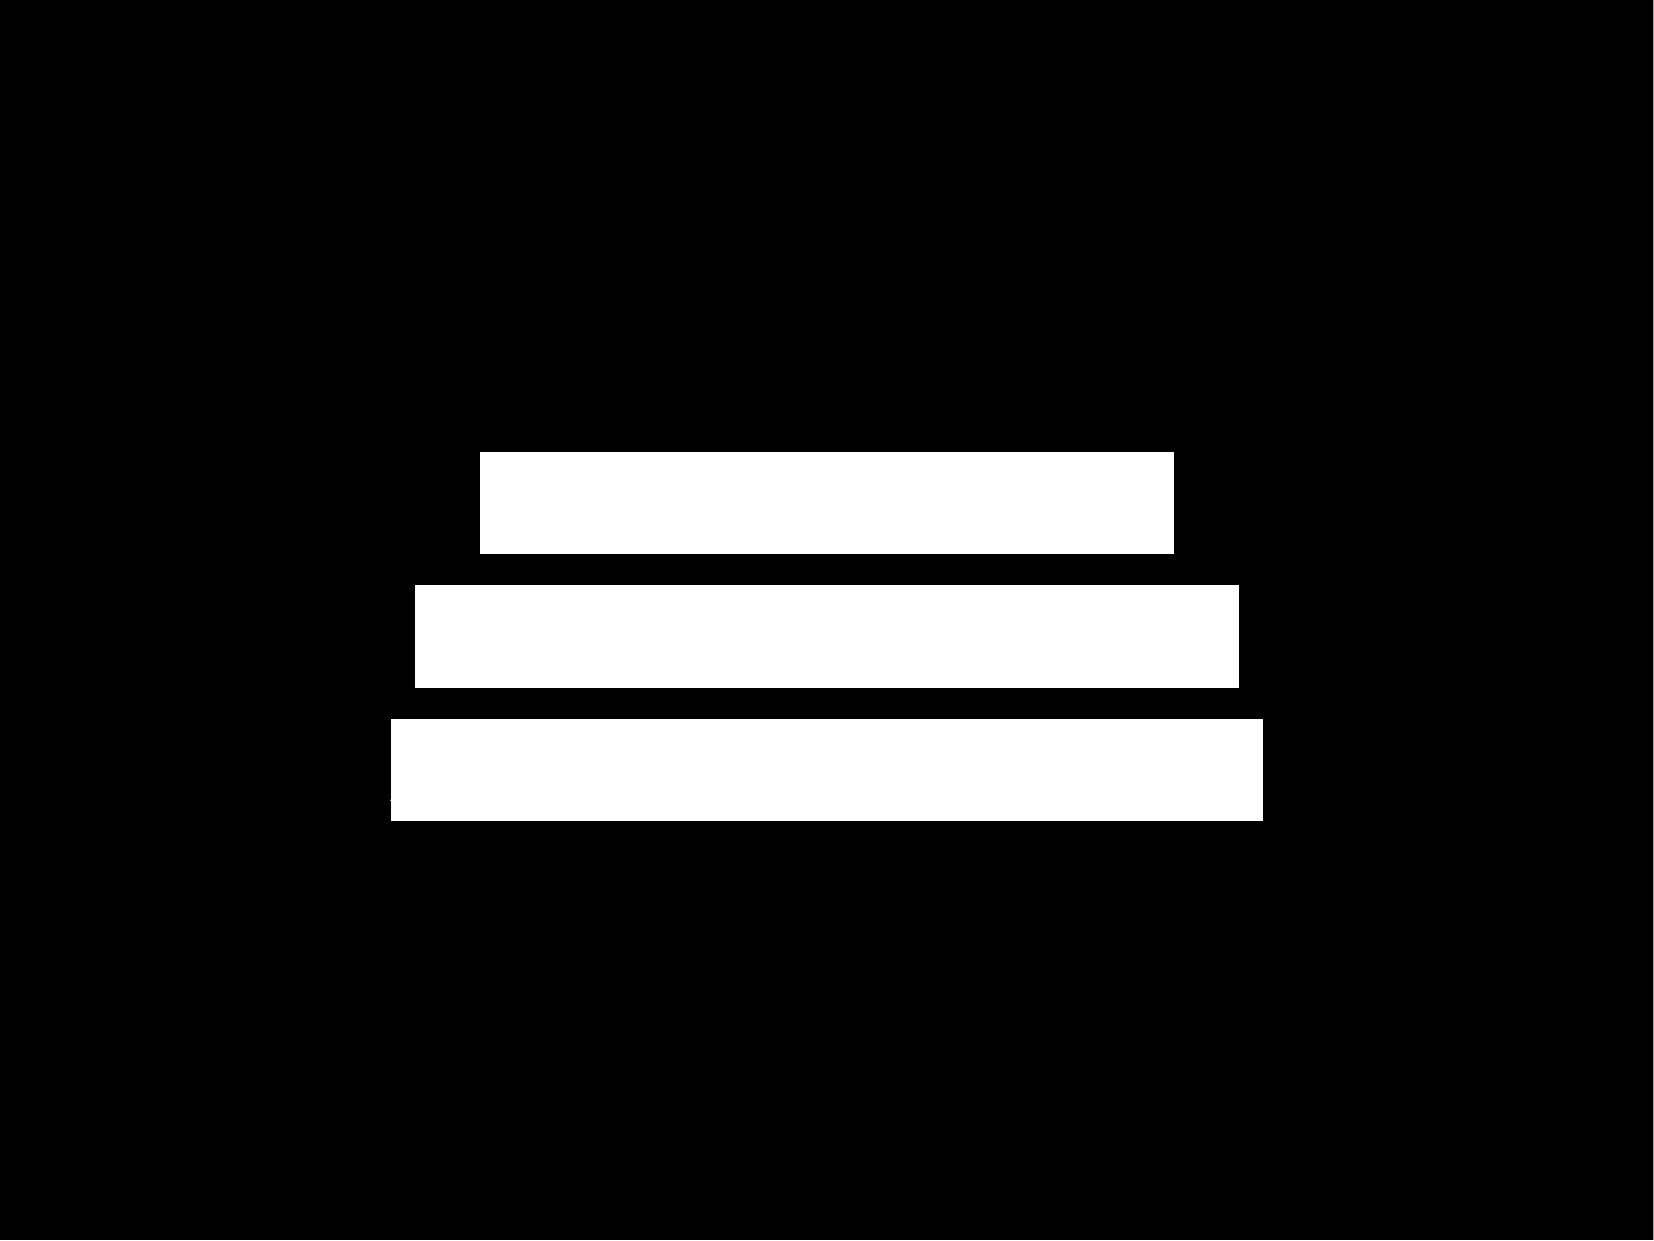

# Eu quero ser fiel,
Em tudo Te agradar,
Andar em Tuas mãos